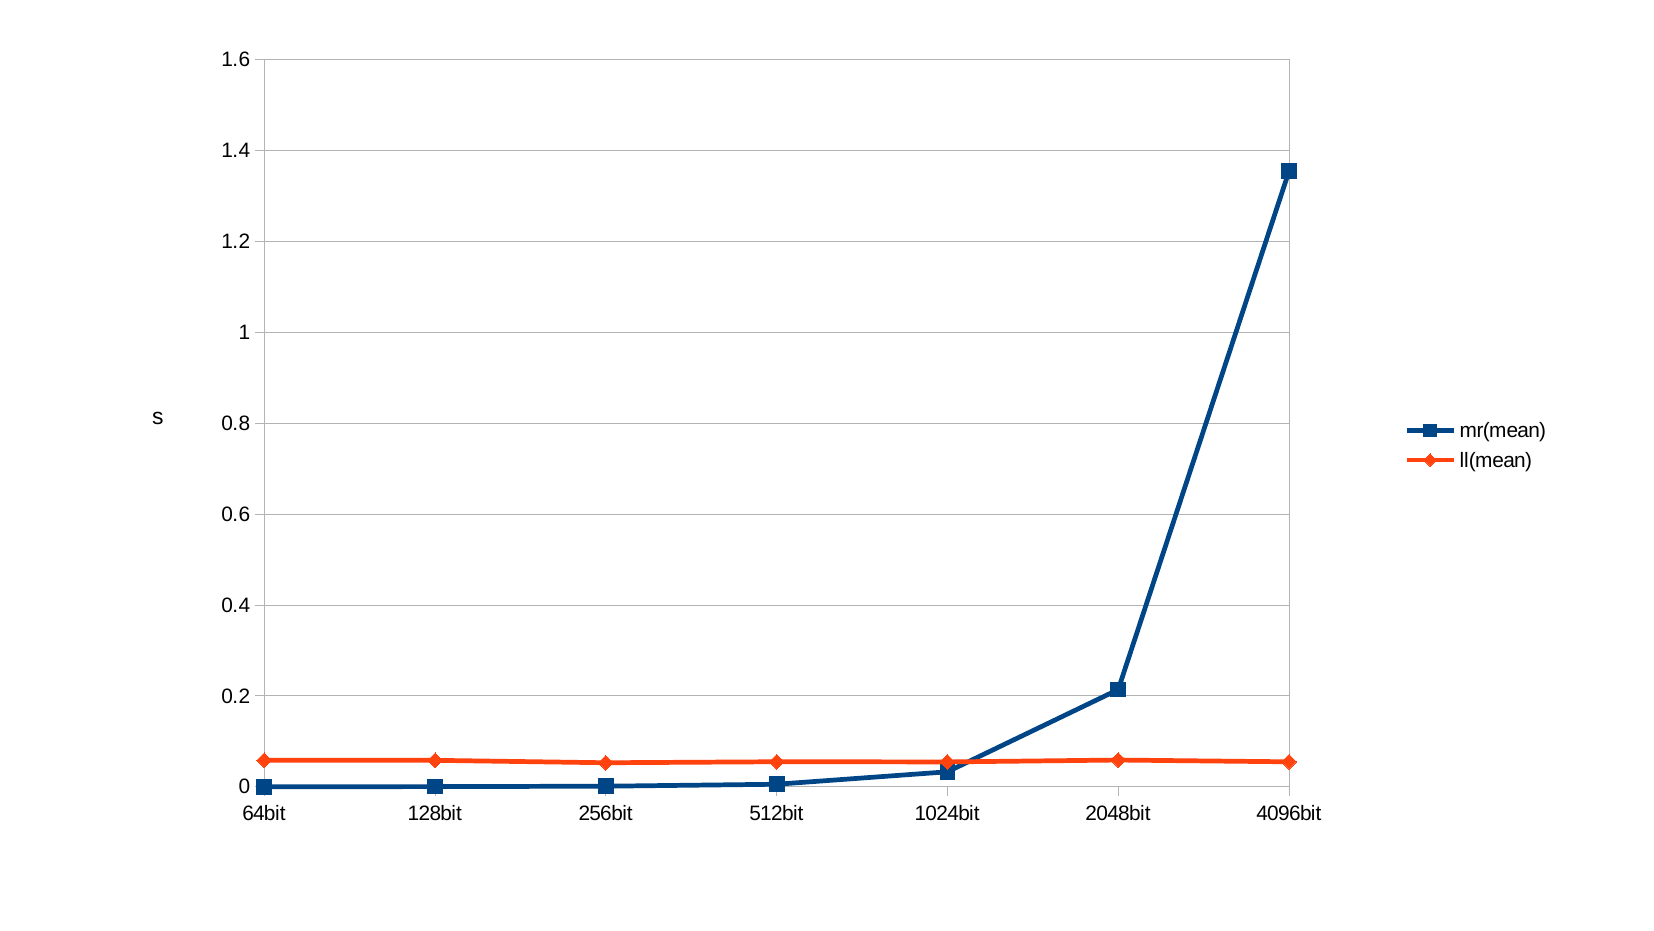

### Chart: s
| Category | mr(mean) | ll(mean) |
|---|---|---|
| 64bit | 0.00012122 | 0.058331 |
| 128bit | 0.00033326 | 0.05813 |
| 256bit | 0.0012969 | 0.052783 |
| 512bit | 0.0054643 | 0.055043 |
| 1024bit | 0.032886 | 0.054596 |
| 2048bit | 0.21387 | 0.058856 |
| 4096bit | 1.3551 | 0.054848 |